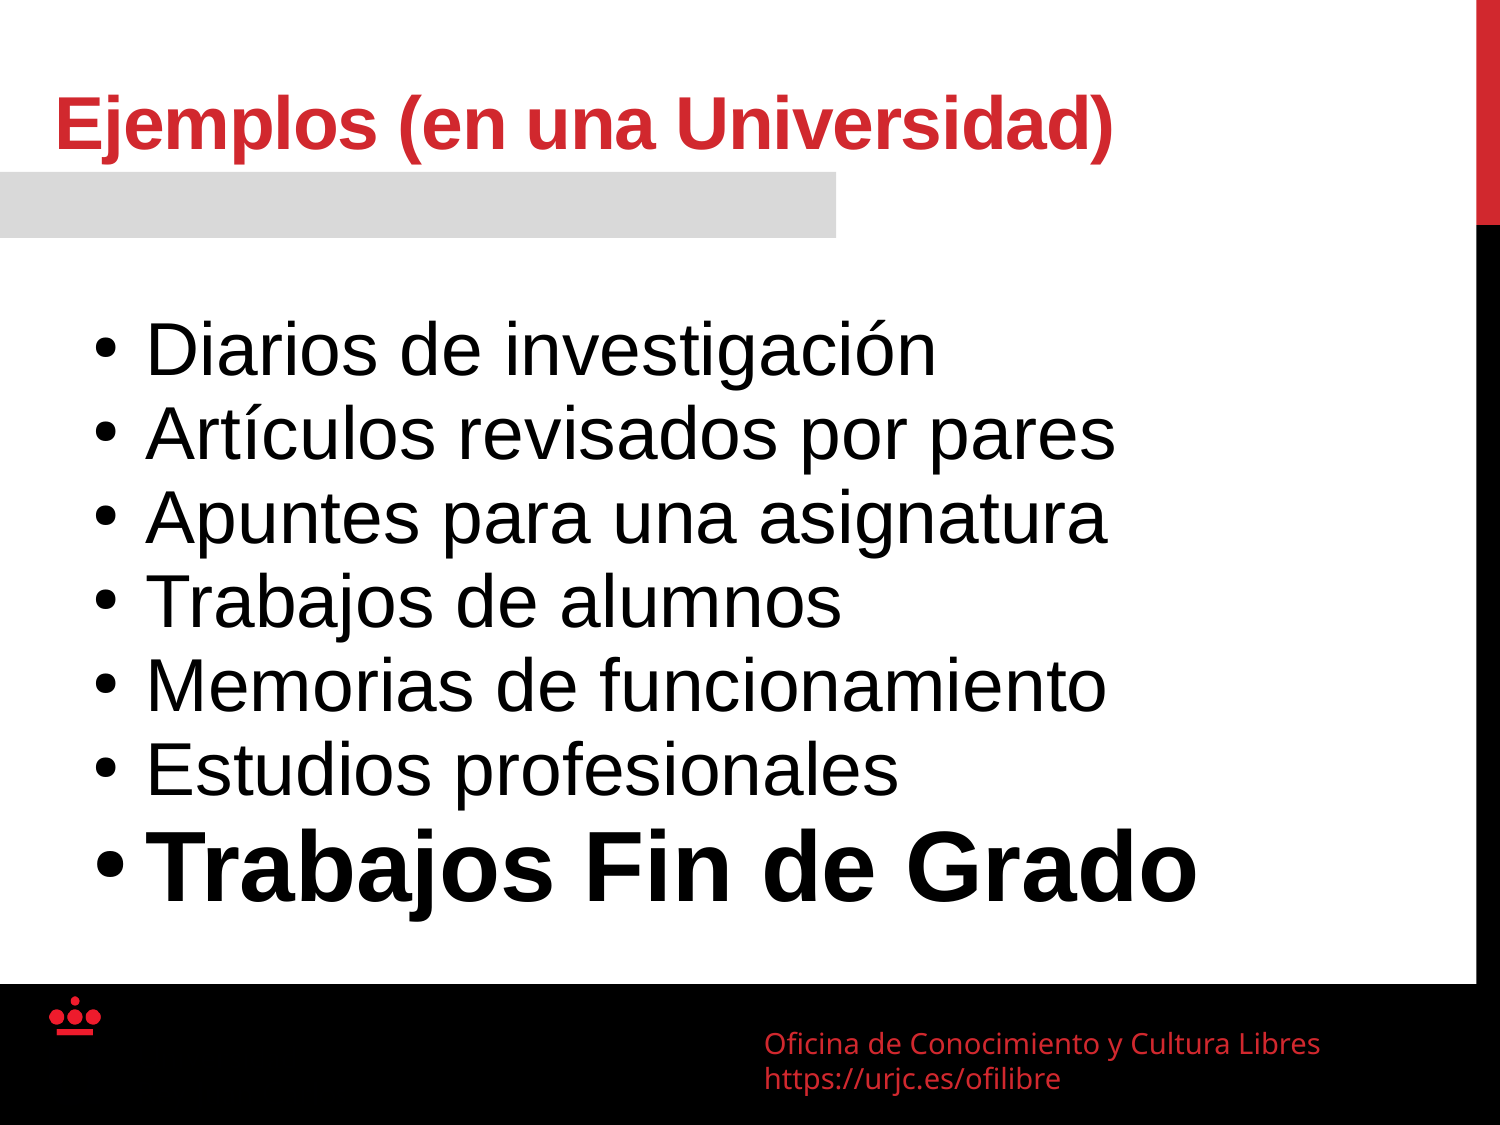

Ejemplos (en una Universidad)
#
Diarios de investigación
Artículos revisados por pares
Apuntes para una asignatura
Trabajos de alumnos
Memorias de funcionamiento
Estudios profesionales
Trabajos Fin de Grado
Oficina de Conocimiento y Cultura Libres
https://urjc.es/ofilibre